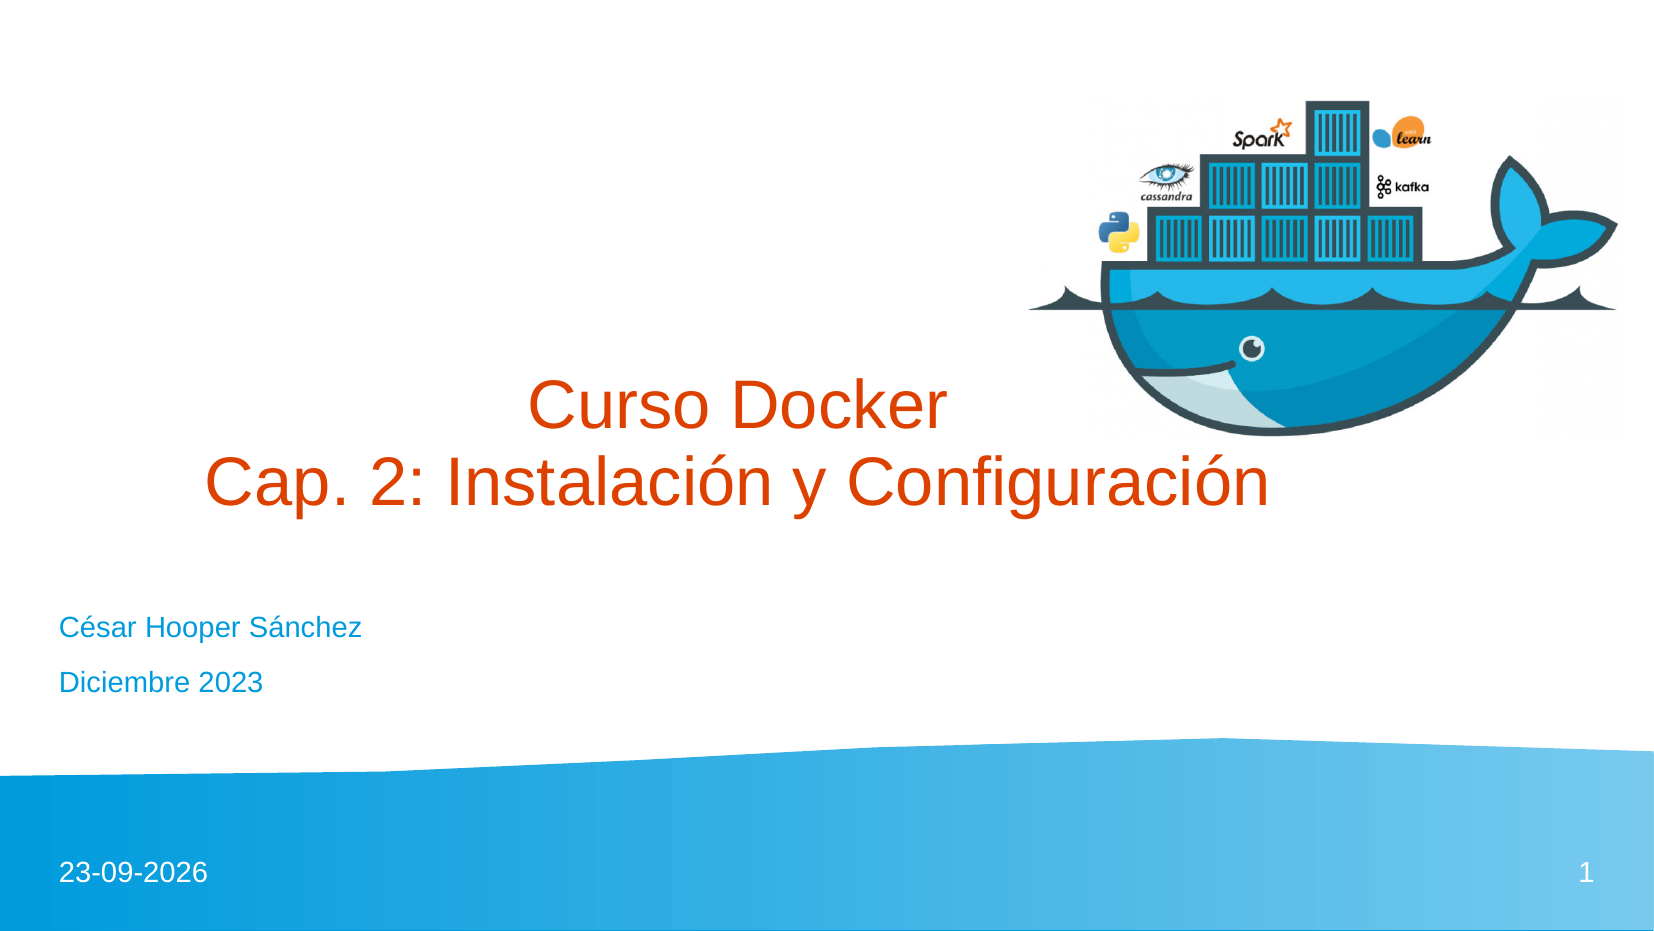

# Curso Docker Cap. 2: Instalación y Configuración
César Hooper Sánchez
Diciembre 2023